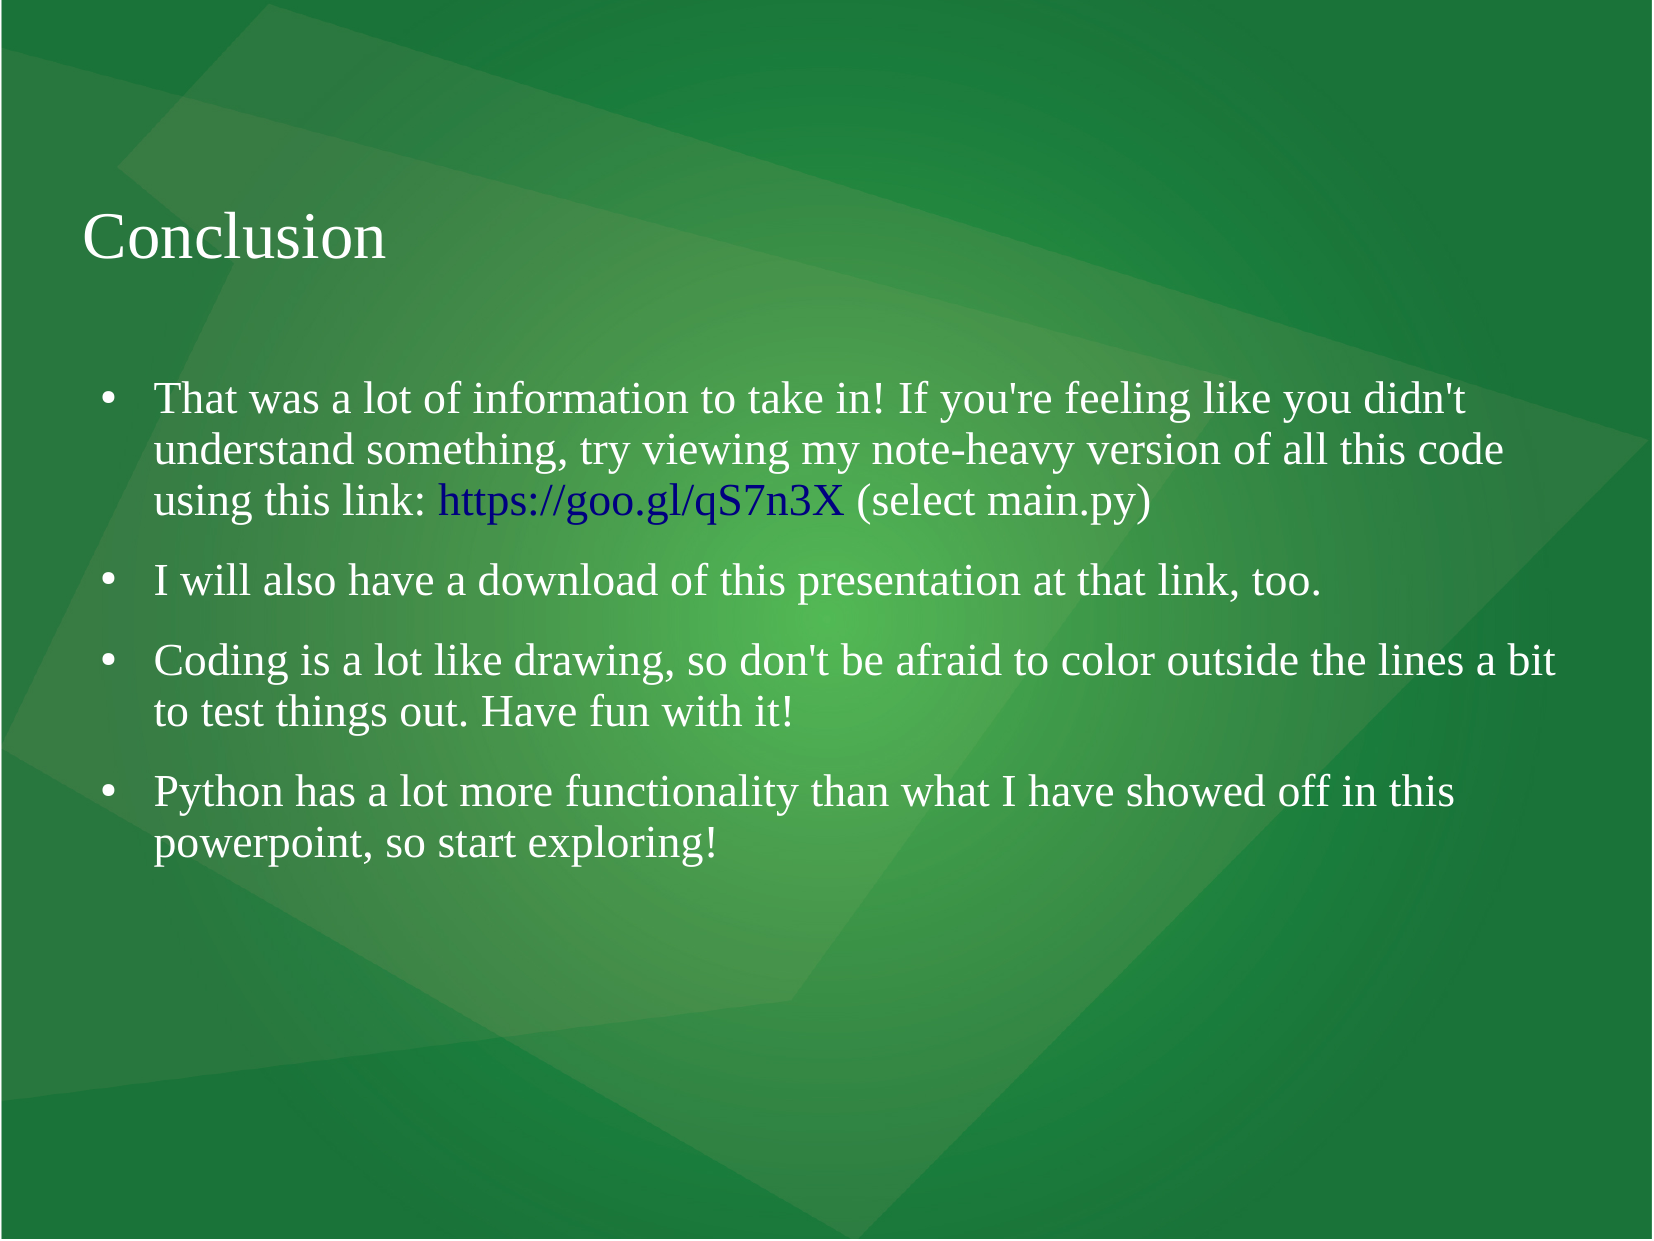

# Conclusion
That was a lot of information to take in! If you're feeling like you didn't understand something, try viewing my note-heavy version of all this code using this link: https://goo.gl/qS7n3X (select main.py)
I will also have a download of this presentation at that link, too.
Coding is a lot like drawing, so don't be afraid to color outside the lines a bit to test things out. Have fun with it!
Python has a lot more functionality than what I have showed off in this powerpoint, so start exploring!